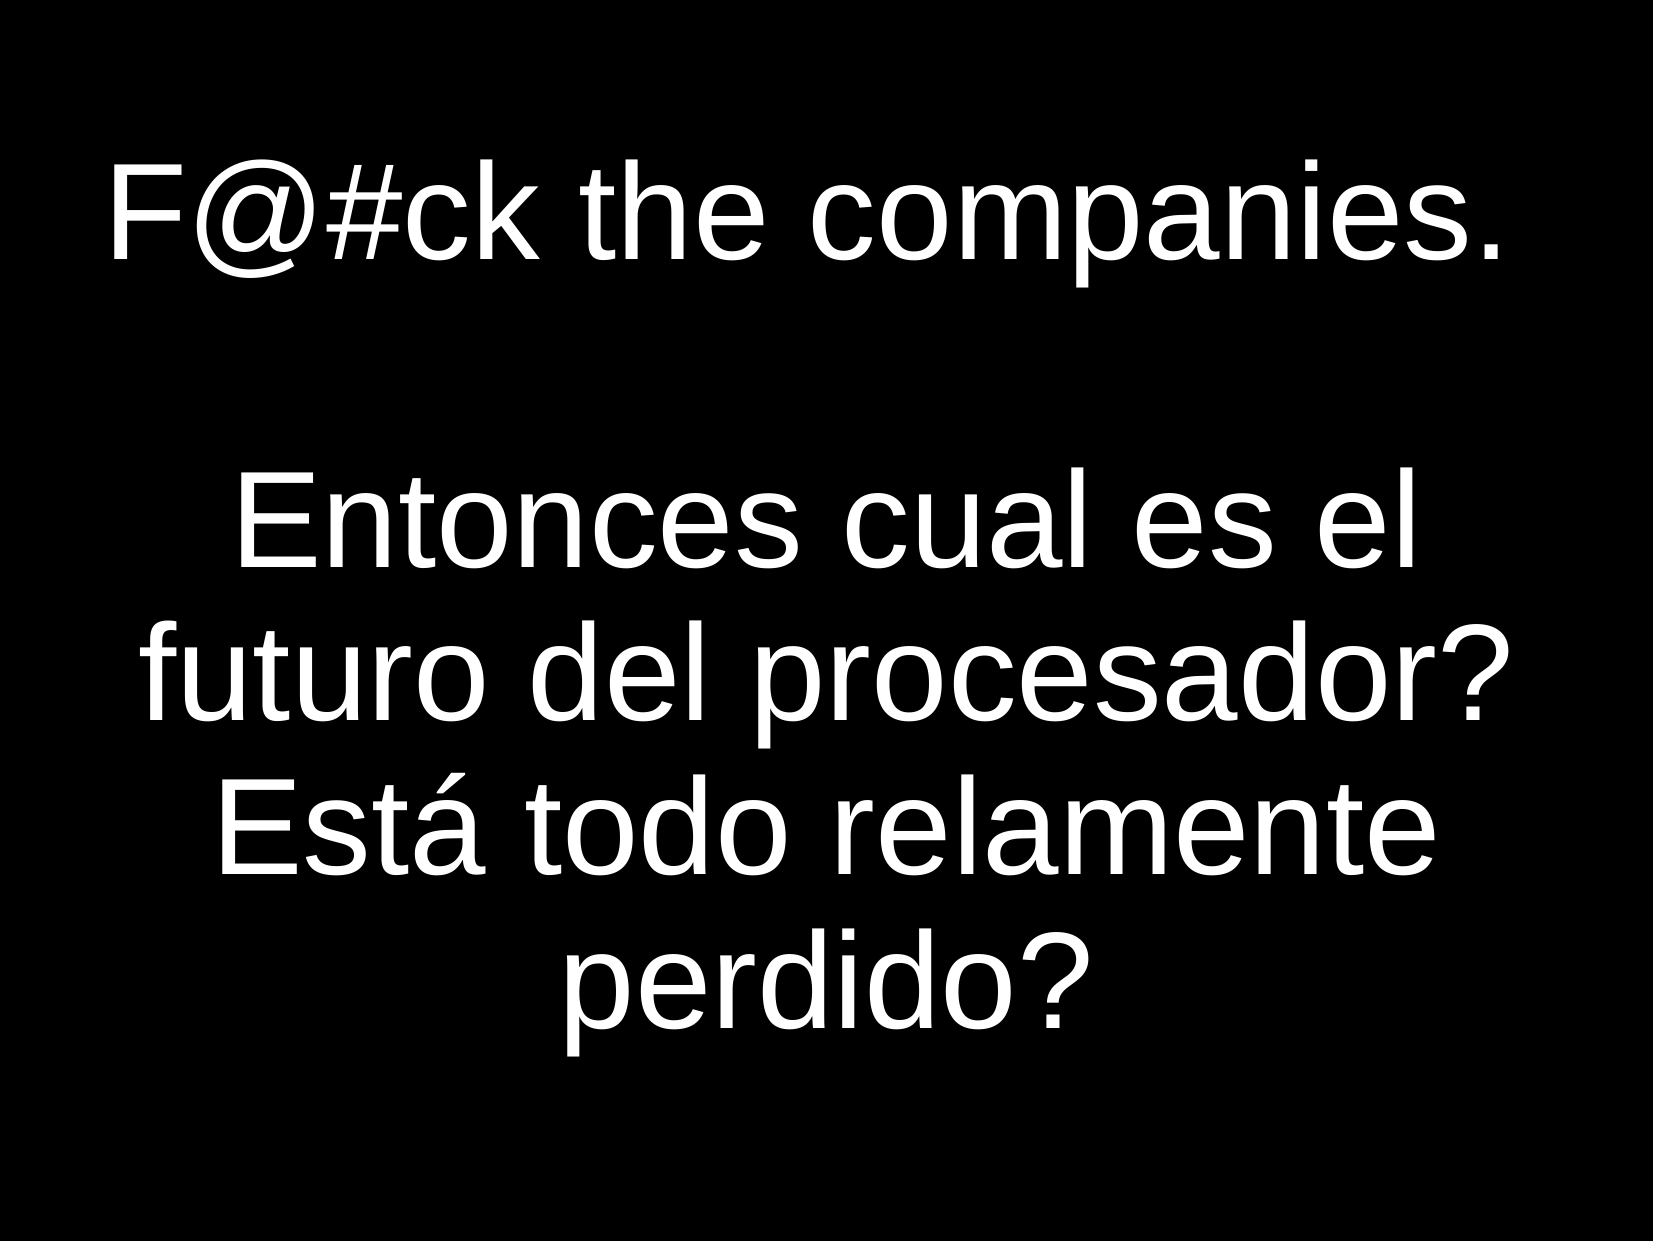

# F@#ck the companies. Entonces cual es el futuro del procesador? Está todo relamente perdido?